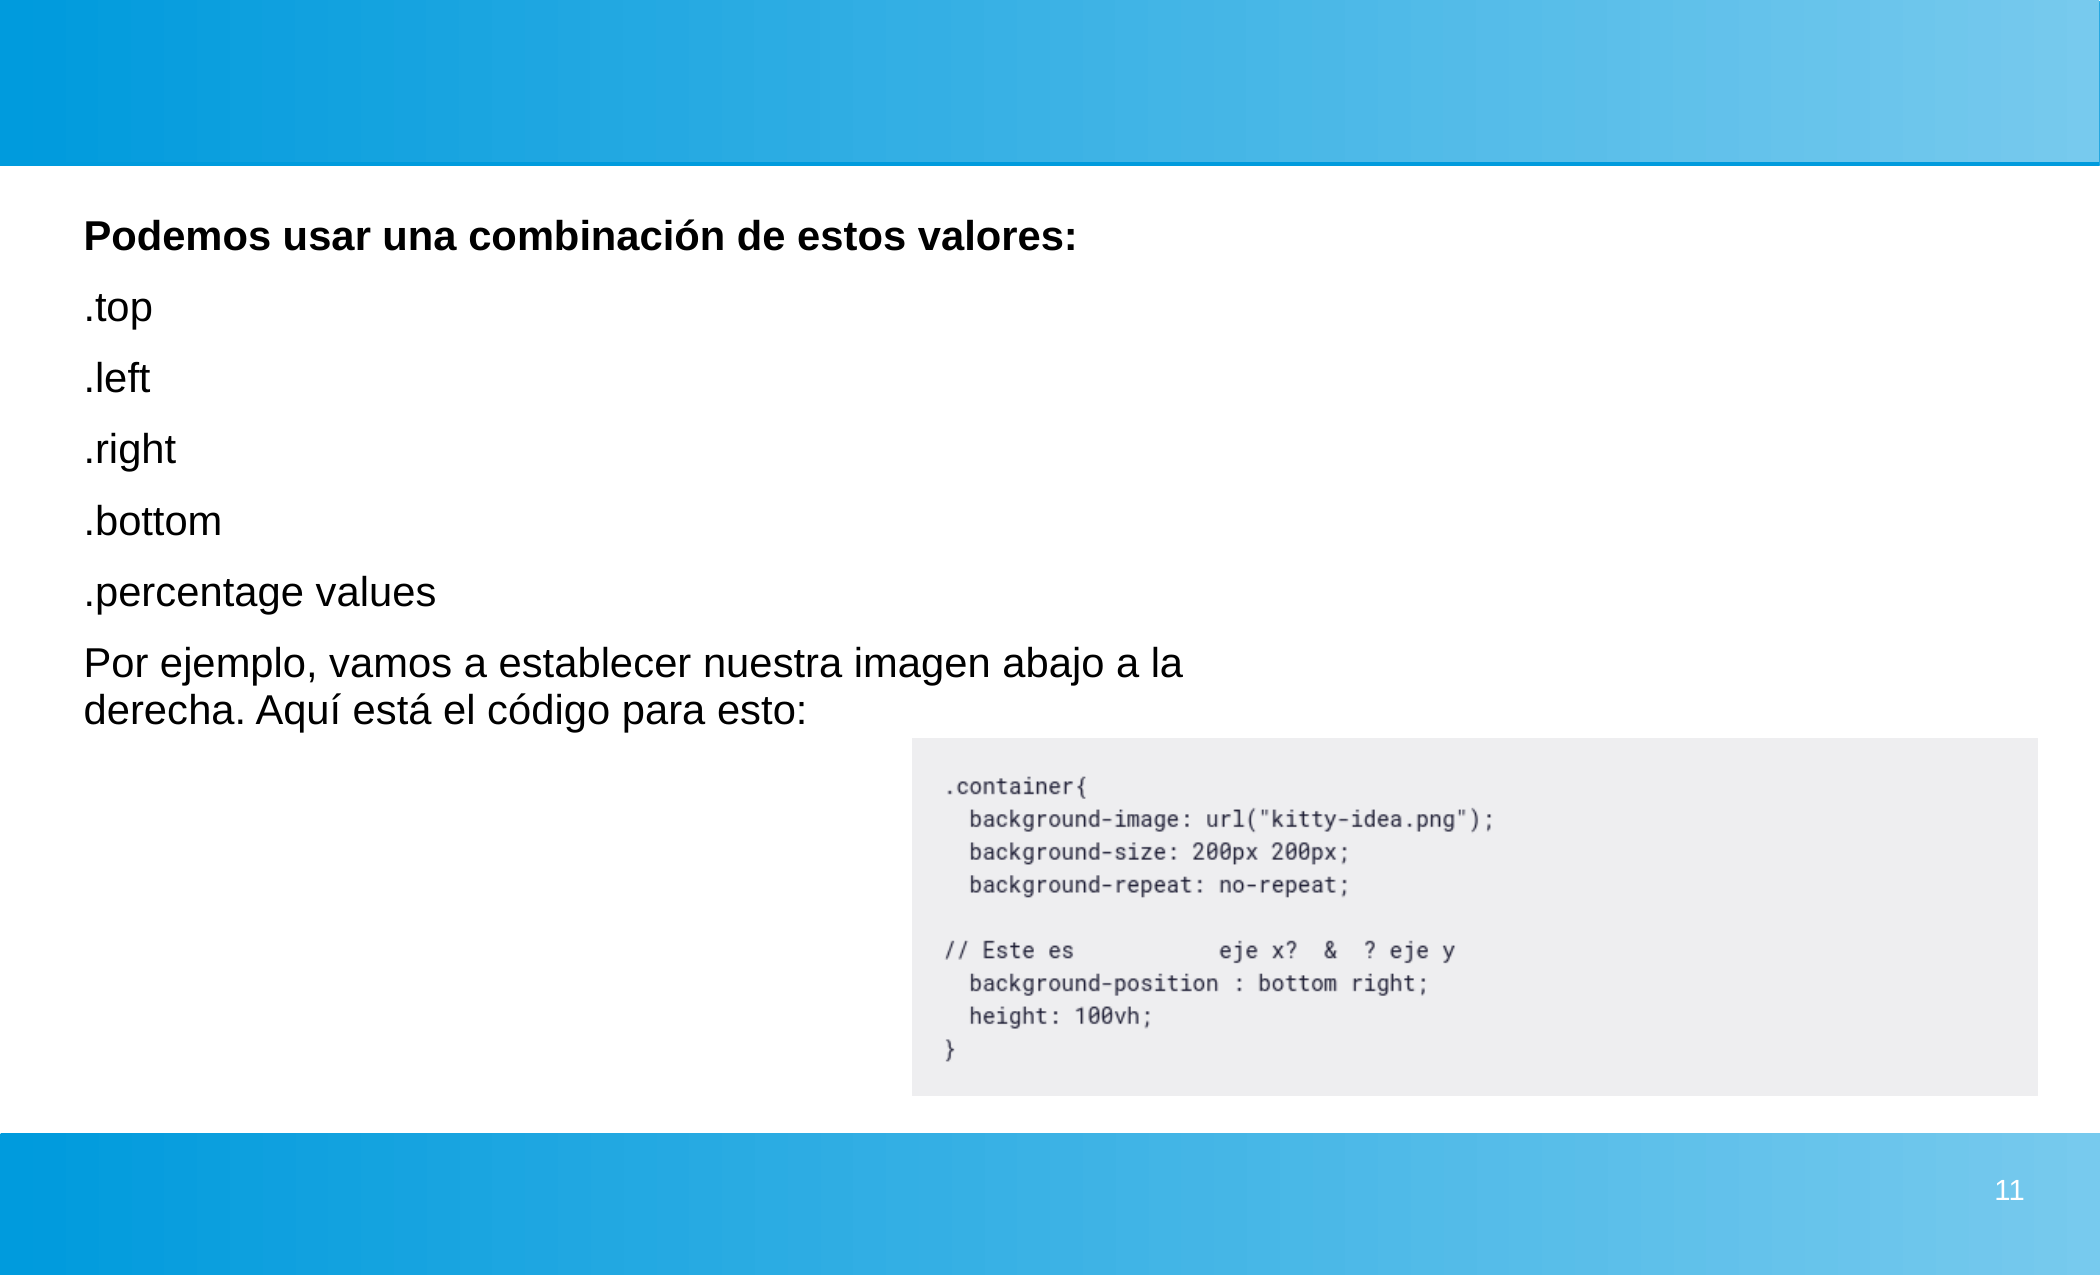

#
Podemos usar una combinación de estos valores:
.top
.left
.right
.bottom
.percentage values
Por ejemplo, vamos a establecer nuestra imagen abajo a la derecha. Aquí está el código para esto:
11